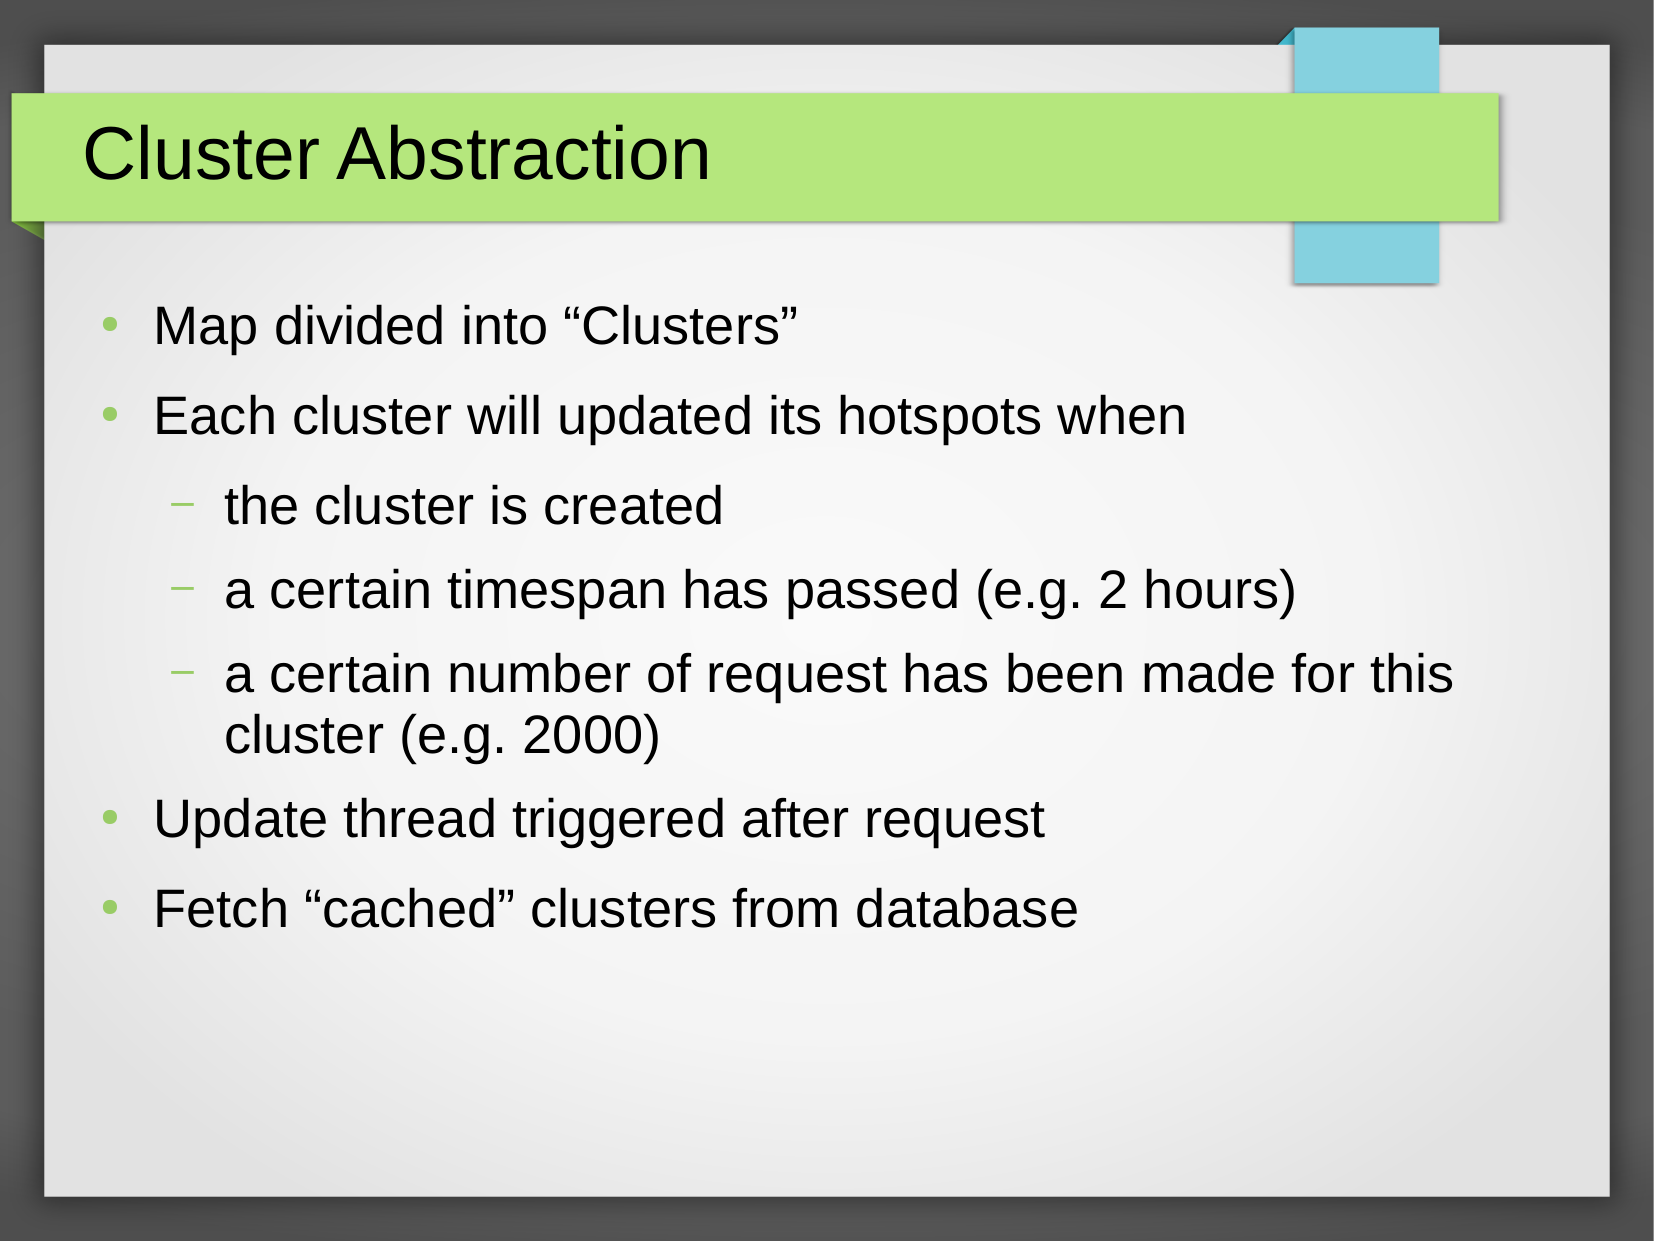

# Cluster Abstraction
Map divided into “Clusters”
Each cluster will updated its hotspots when
the cluster is created
a certain timespan has passed (e.g. 2 hours)
a certain number of request has been made for this cluster (e.g. 2000)
Update thread triggered after request
Fetch “cached” clusters from database